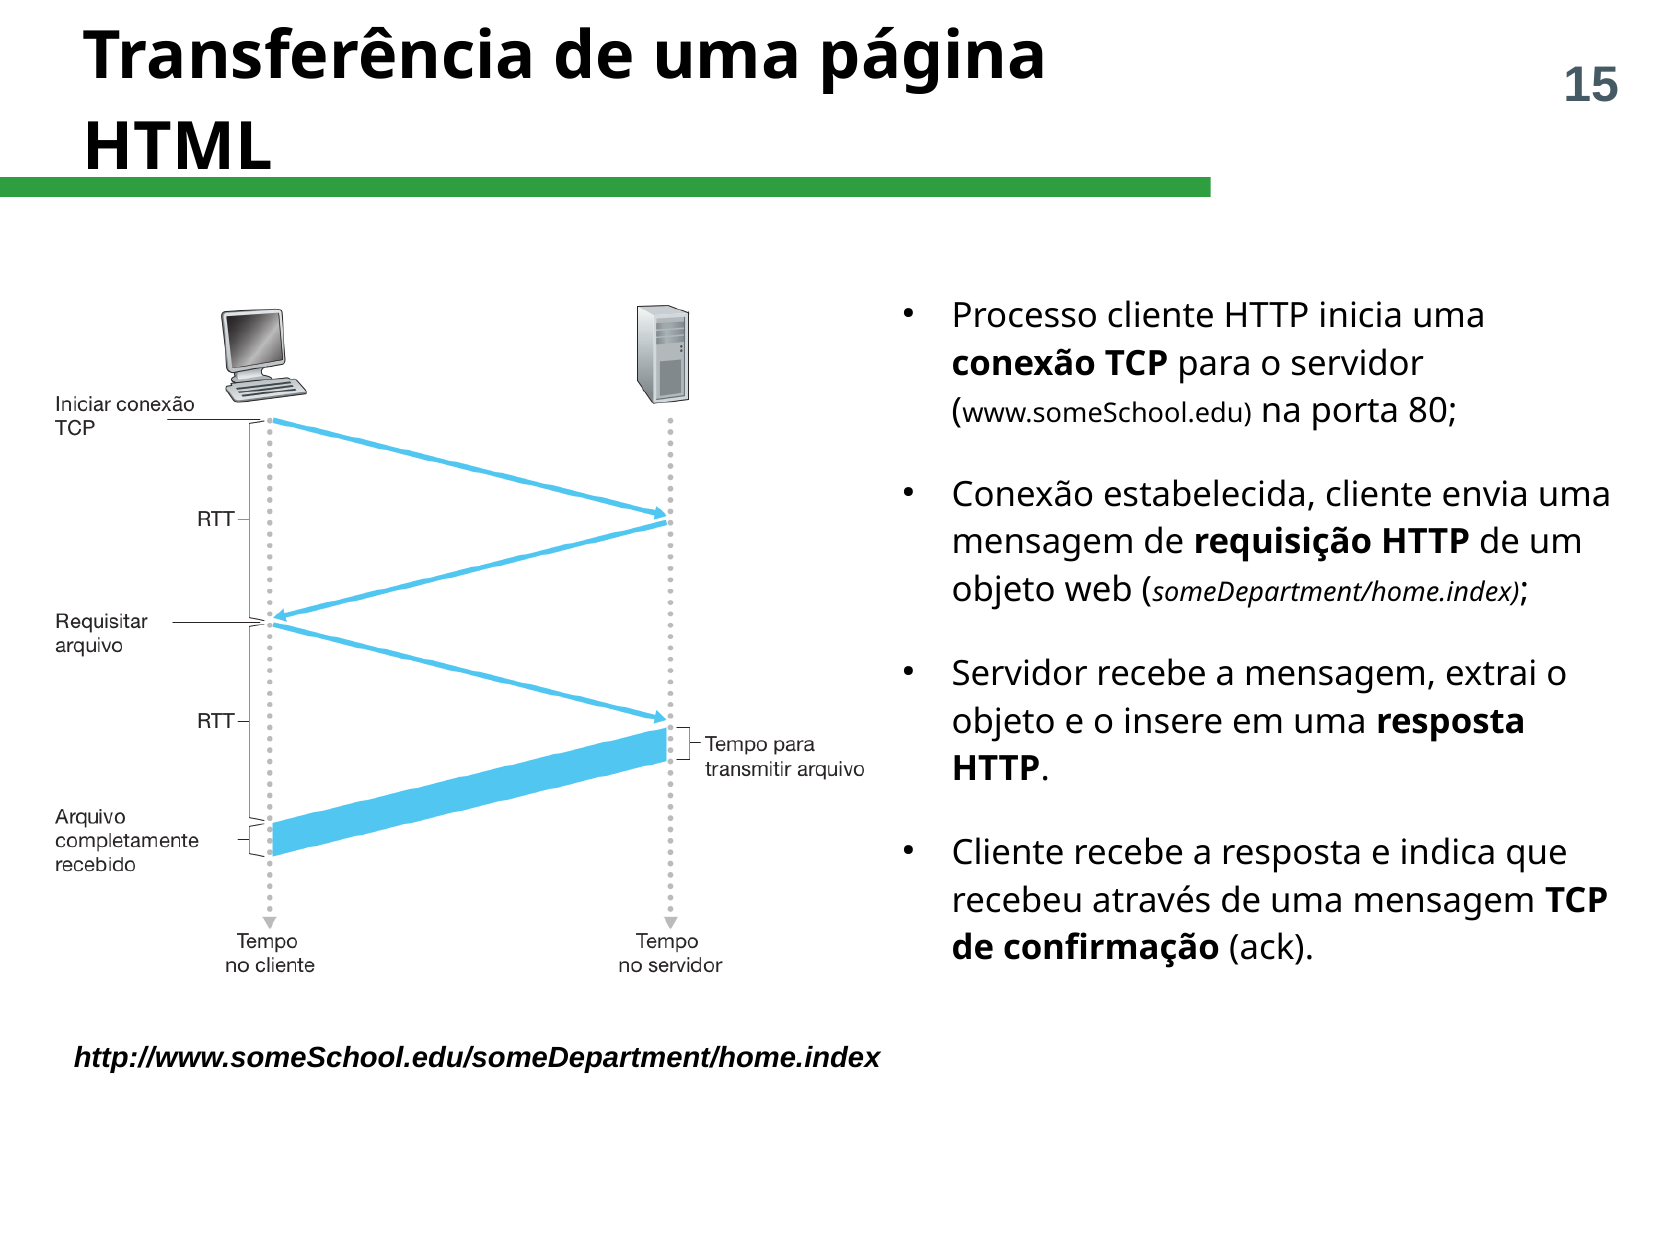

# Transferência de uma página HTML
Processo cliente HTTP inicia uma conexão TCP para o servidor (www.someSchool.edu) na porta 80;
Conexão estabelecida, cliente envia uma mensagem de requisição HTTP de um objeto web (someDepartment/home.index);
Servidor recebe a mensagem, extrai o objeto e o insere em uma resposta HTTP.
Cliente recebe a resposta e indica que recebeu através de uma mensagem TCP de confirmação (ack).
http://www.someSchool.edu/someDepartment/home.index